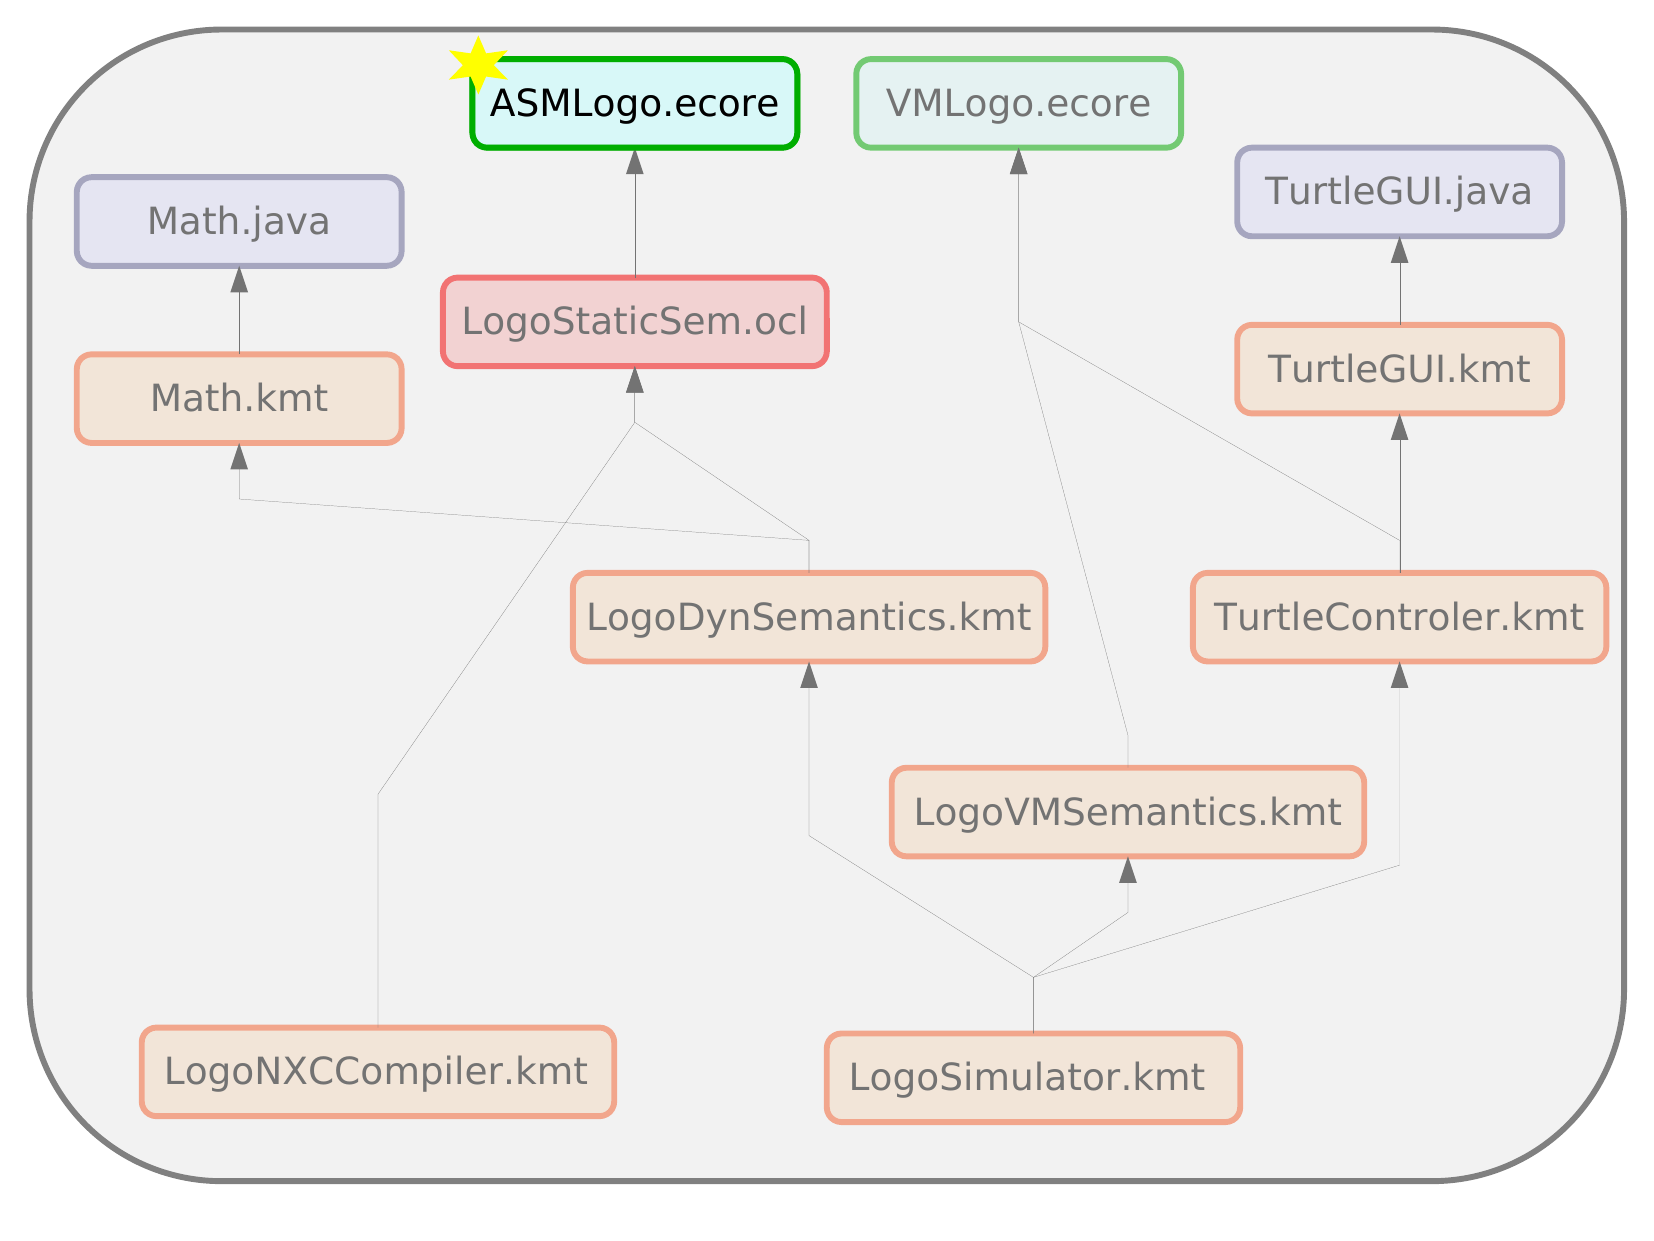

ASMLogo.ecore
ASMLogo.ecore
VMLogo.ecore
TurtleGUI.java
Math.java
LogoStaticSem.ocl
TurtleGUI.kmt
Math.kmt
LogoDynSemantics.kmt
TurtleControler.kmt
LogoVMSemantics.kmt
LogoNXCCompiler.kmt
LogoSimulator.kmt